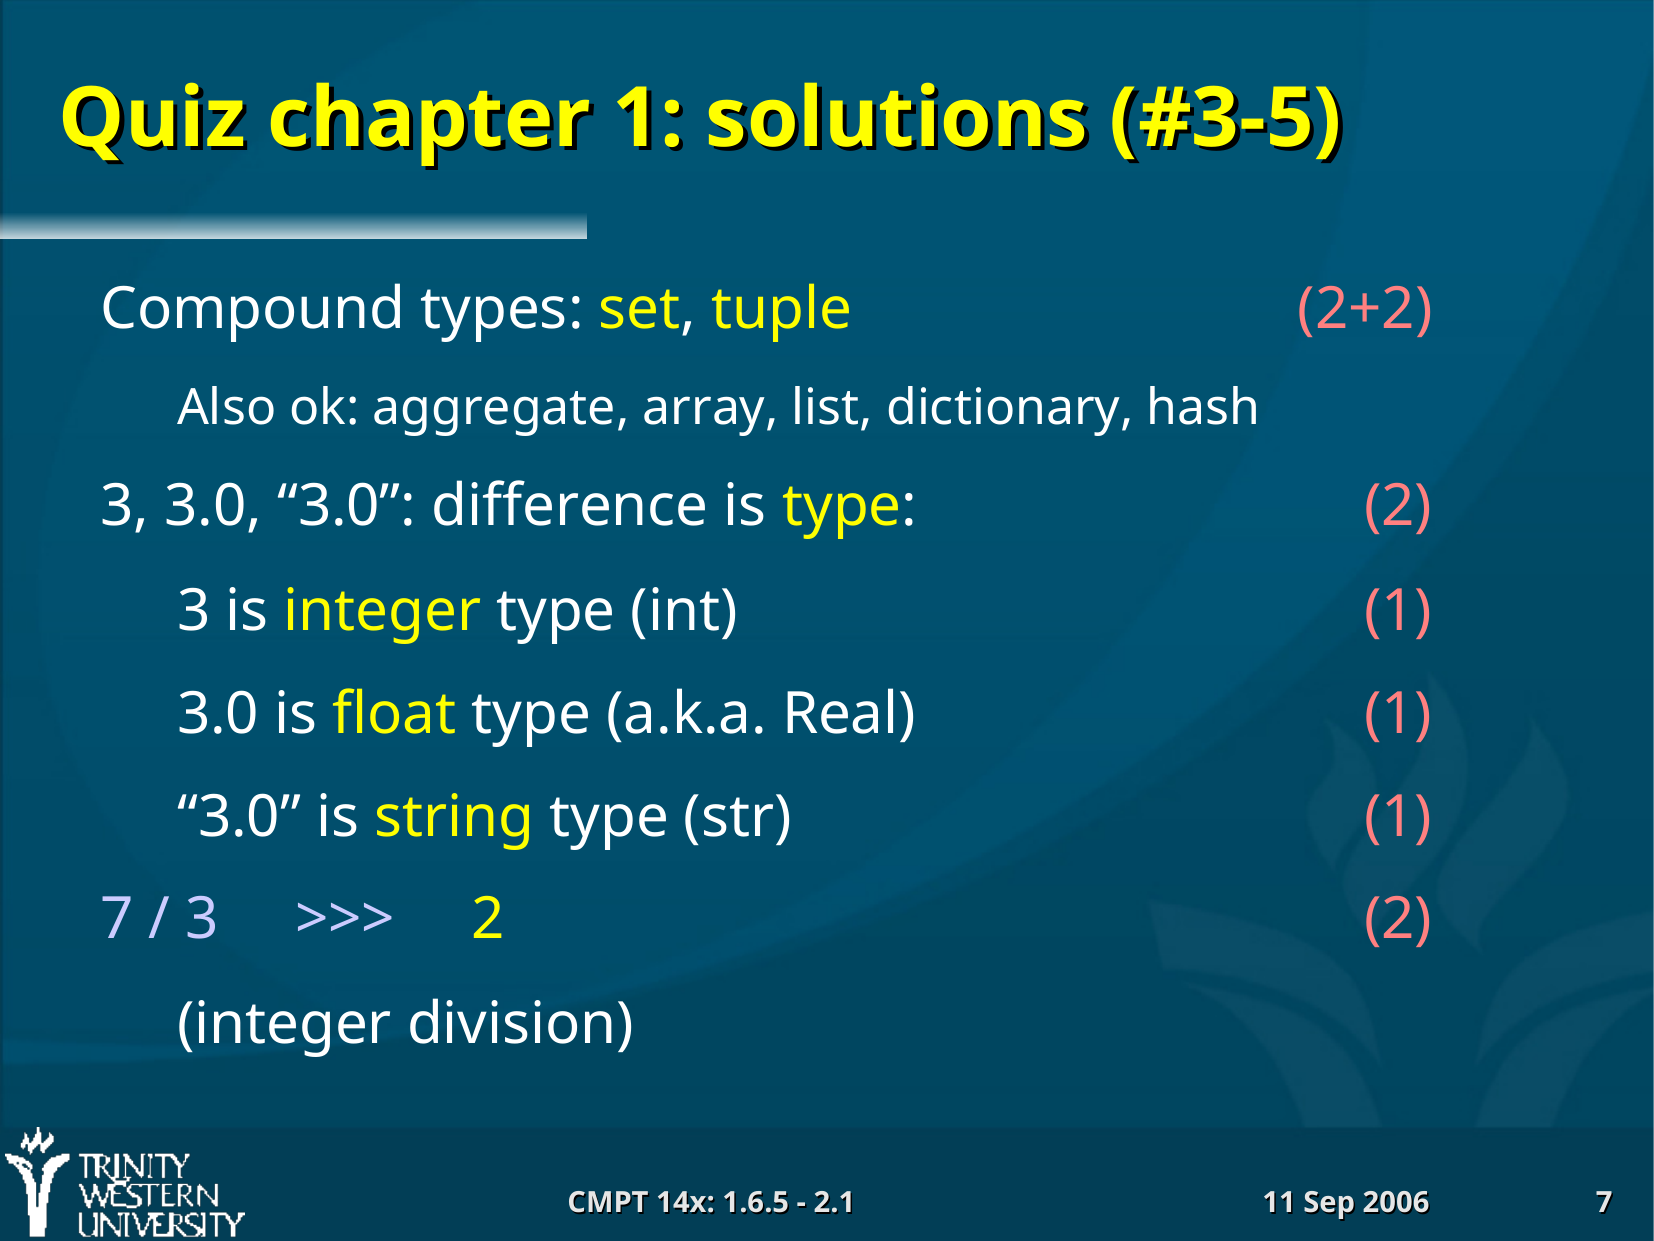

# Quiz chapter 1: solutions (#3-5)
Compound types: set, tuple	(2+2)
Also ok: aggregate, array, list, dictionary, hash
3, 3.0, “3.0”: difference is type:	(2)
3 is integer type (int)	(1)
3.0 is float type (a.k.a. Real)	(1)
“3.0” is string type (str)	(1)
7 / 3 >>> 2	(2)
(integer division)
CMPT 14x: 1.6.5 - 2.1
11 Sep 2006
7